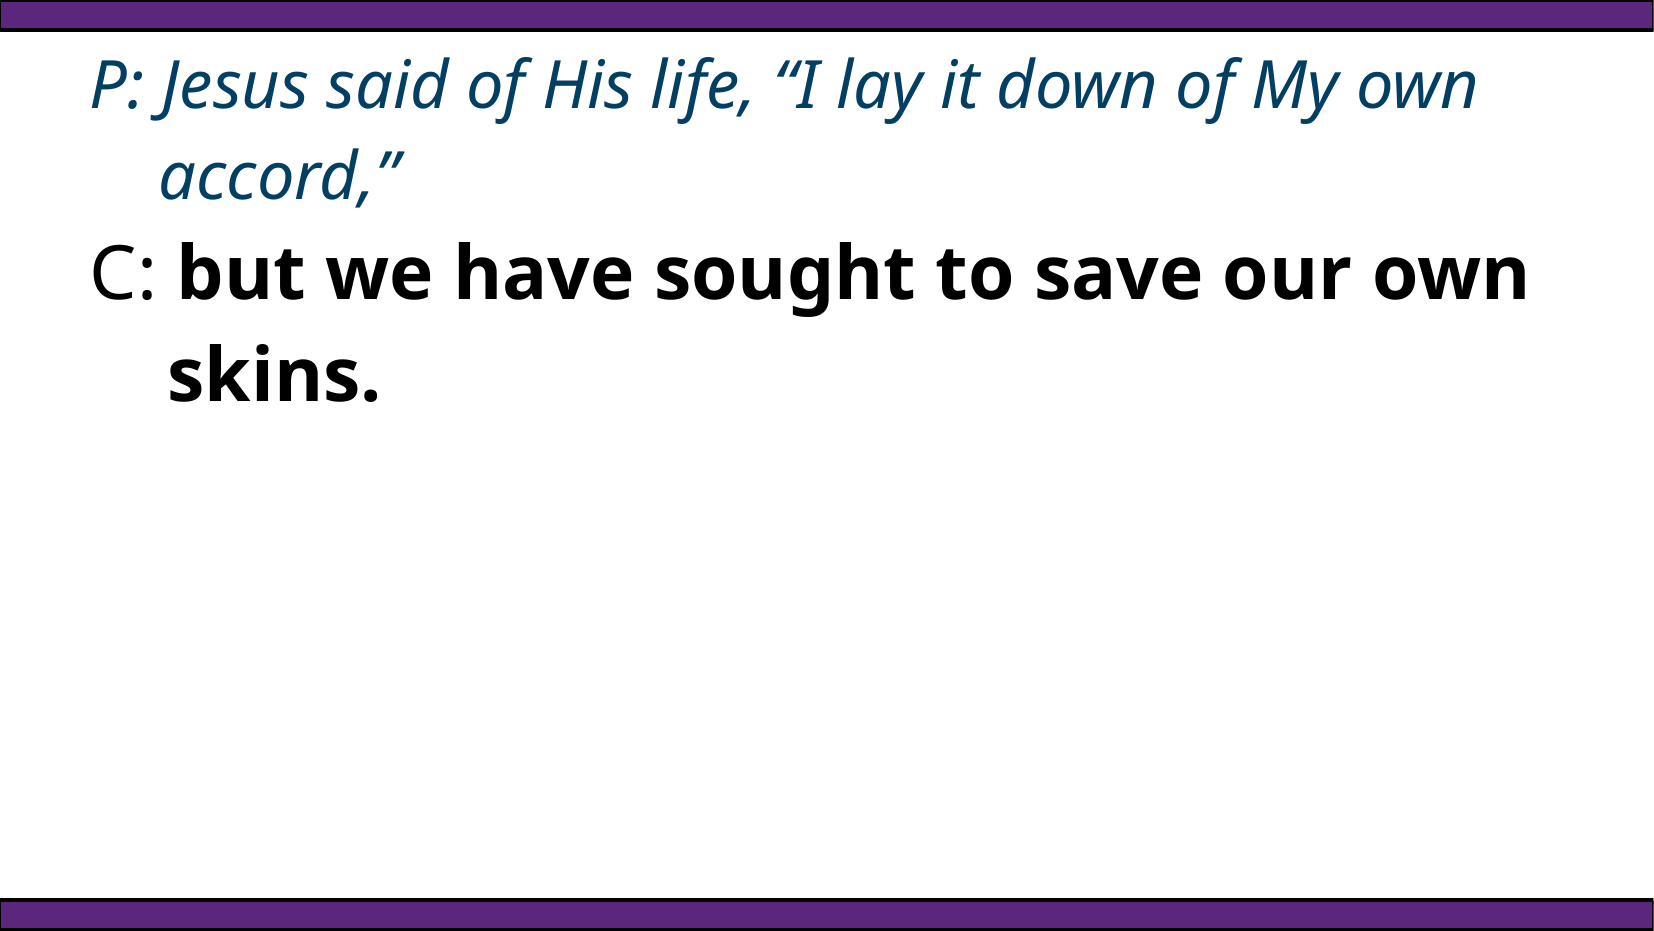

P: Jesus said of His life, “I lay it down of My own
 accord,”
C: but we have sought to save our own
 skins.